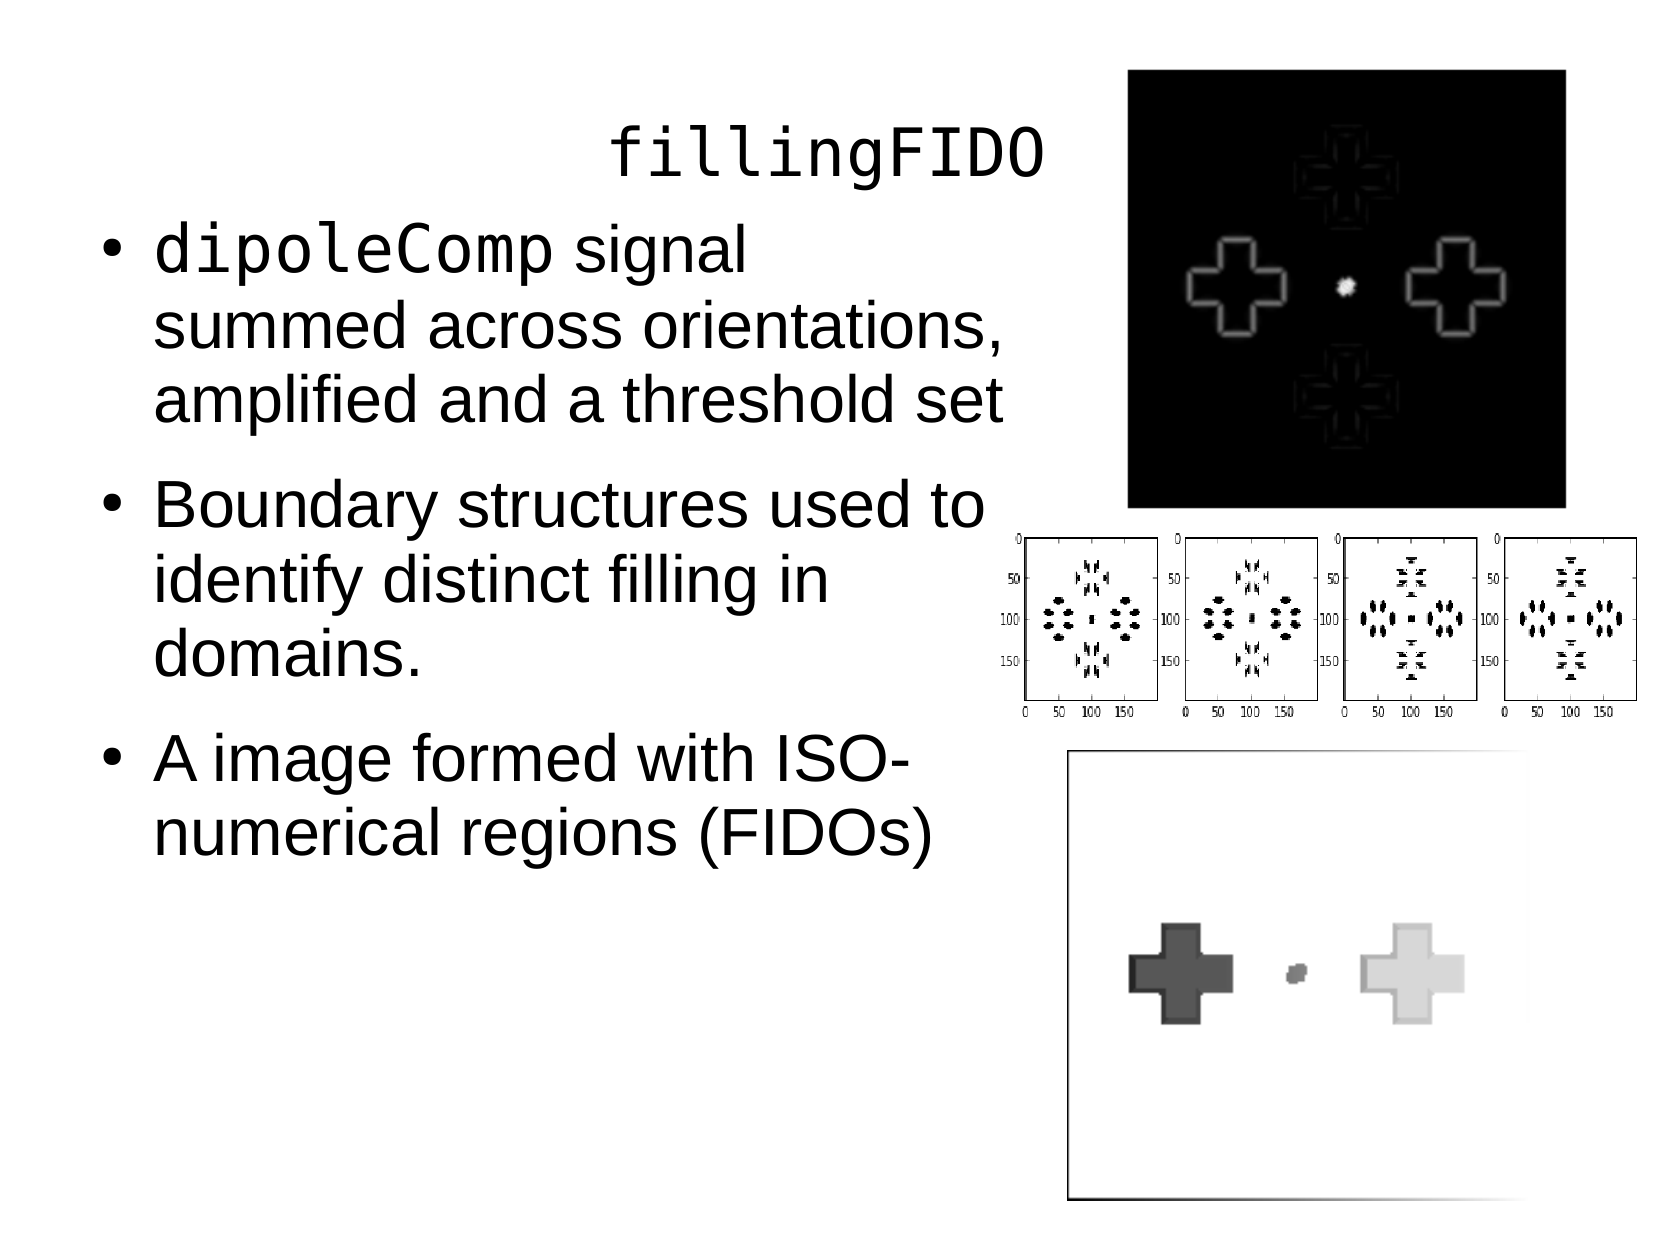

# fillingFIDO
dipoleComp signal summed across orientations, amplified and a threshold set
Boundary structures used to identify distinct filling in domains.
A image formed with ISO-numerical regions (FIDOs)